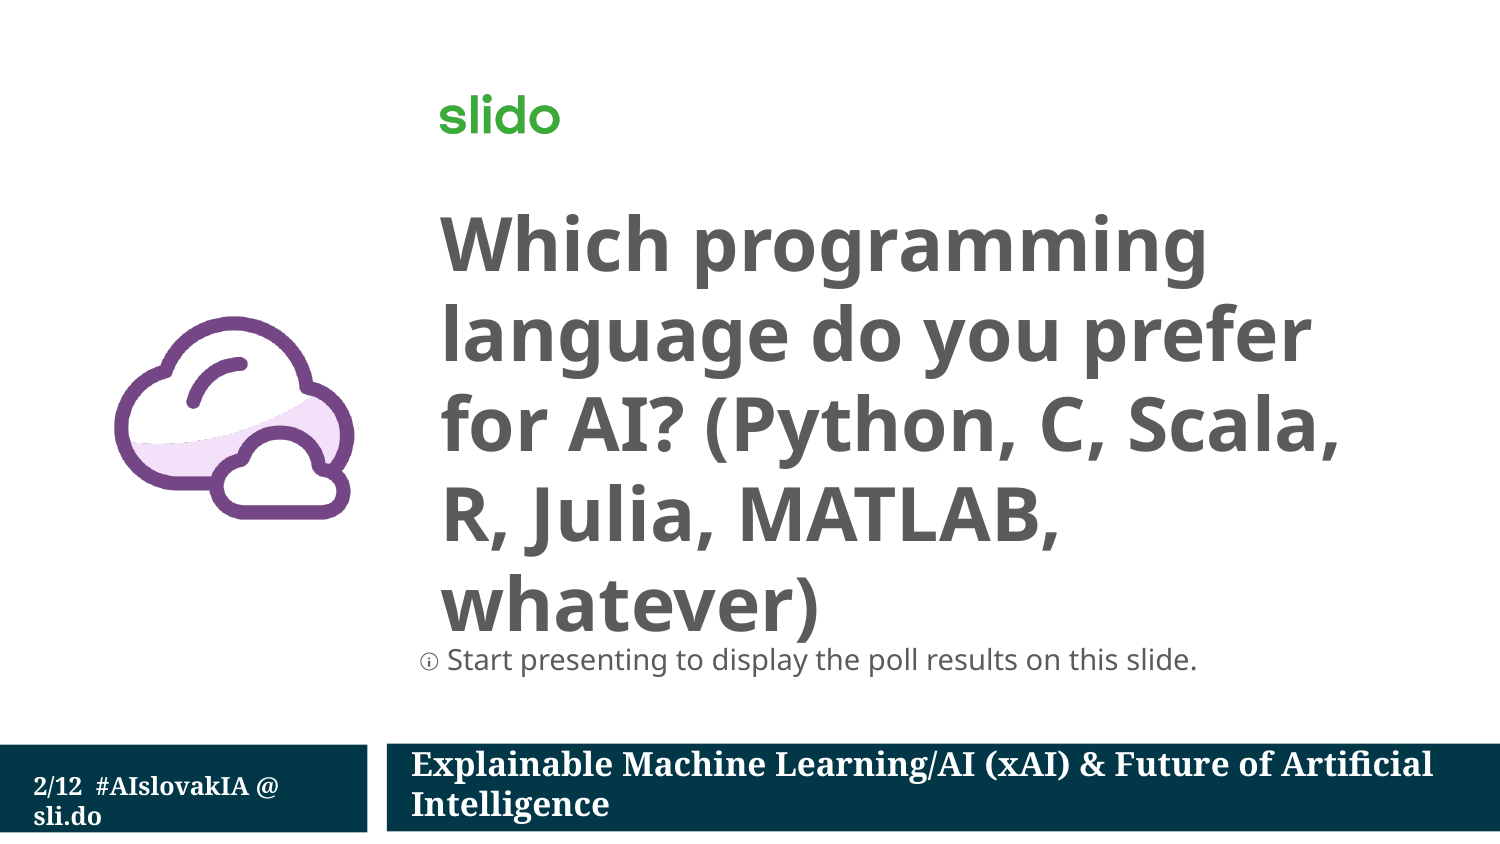

Which programming language do you prefer for AI? (Python, C, Scala, R, Julia, MATLAB, whatever)
ⓘ Start presenting to display the poll results on this slide.
Explainable Machine Learning/AI (xAI) & Future of Artificial Intelligence
2/12 #AIslovakIA @ sli.do